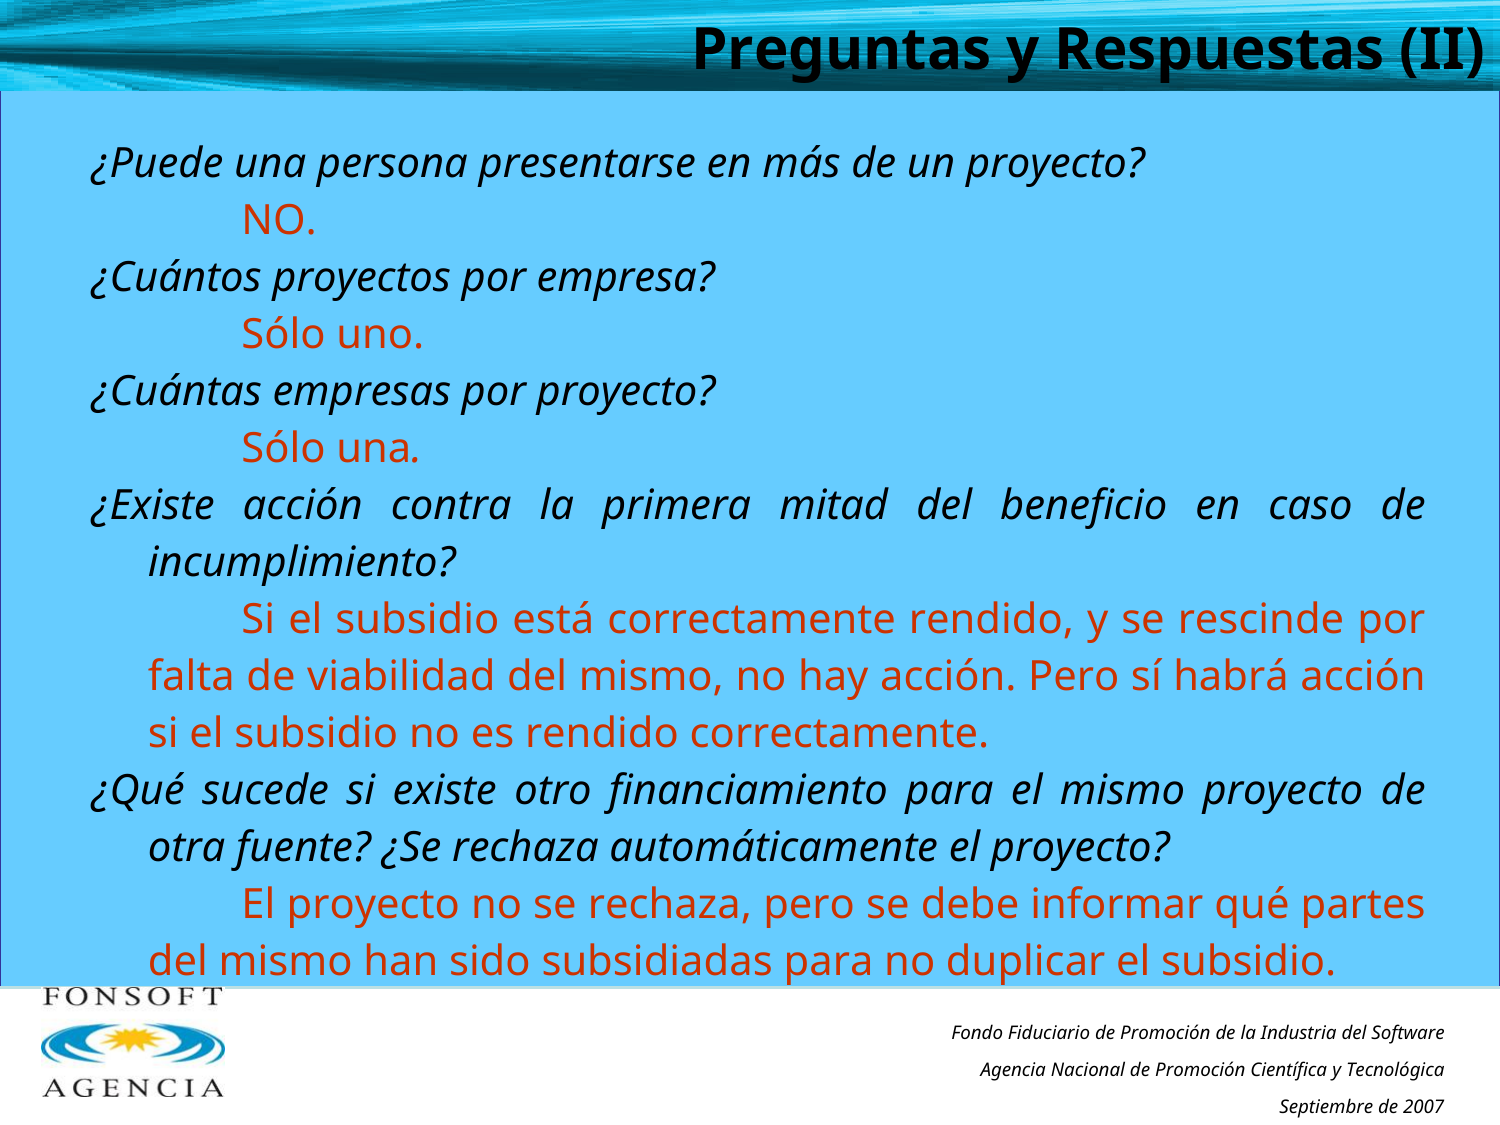

Preguntas y Respuestas (II)
¿Puede una persona presentarse en más de un proyecto?
		NO.
¿Cuántos proyectos por empresa?
		Sólo uno.
¿Cuántas empresas por proyecto?
		Sólo una.
¿Existe acción contra la primera mitad del beneficio en caso de incumplimiento?
		Si el subsidio está correctamente rendido, y se rescinde por falta de viabilidad del mismo, no hay acción. Pero sí habrá acción si el subsidio no es rendido correctamente.
¿Qué sucede si existe otro financiamiento para el mismo proyecto de otra fuente? ¿Se rechaza automáticamente el proyecto?
		El proyecto no se rechaza, pero se debe informar qué partes del mismo han sido subsidiadas para no duplicar el subsidio.